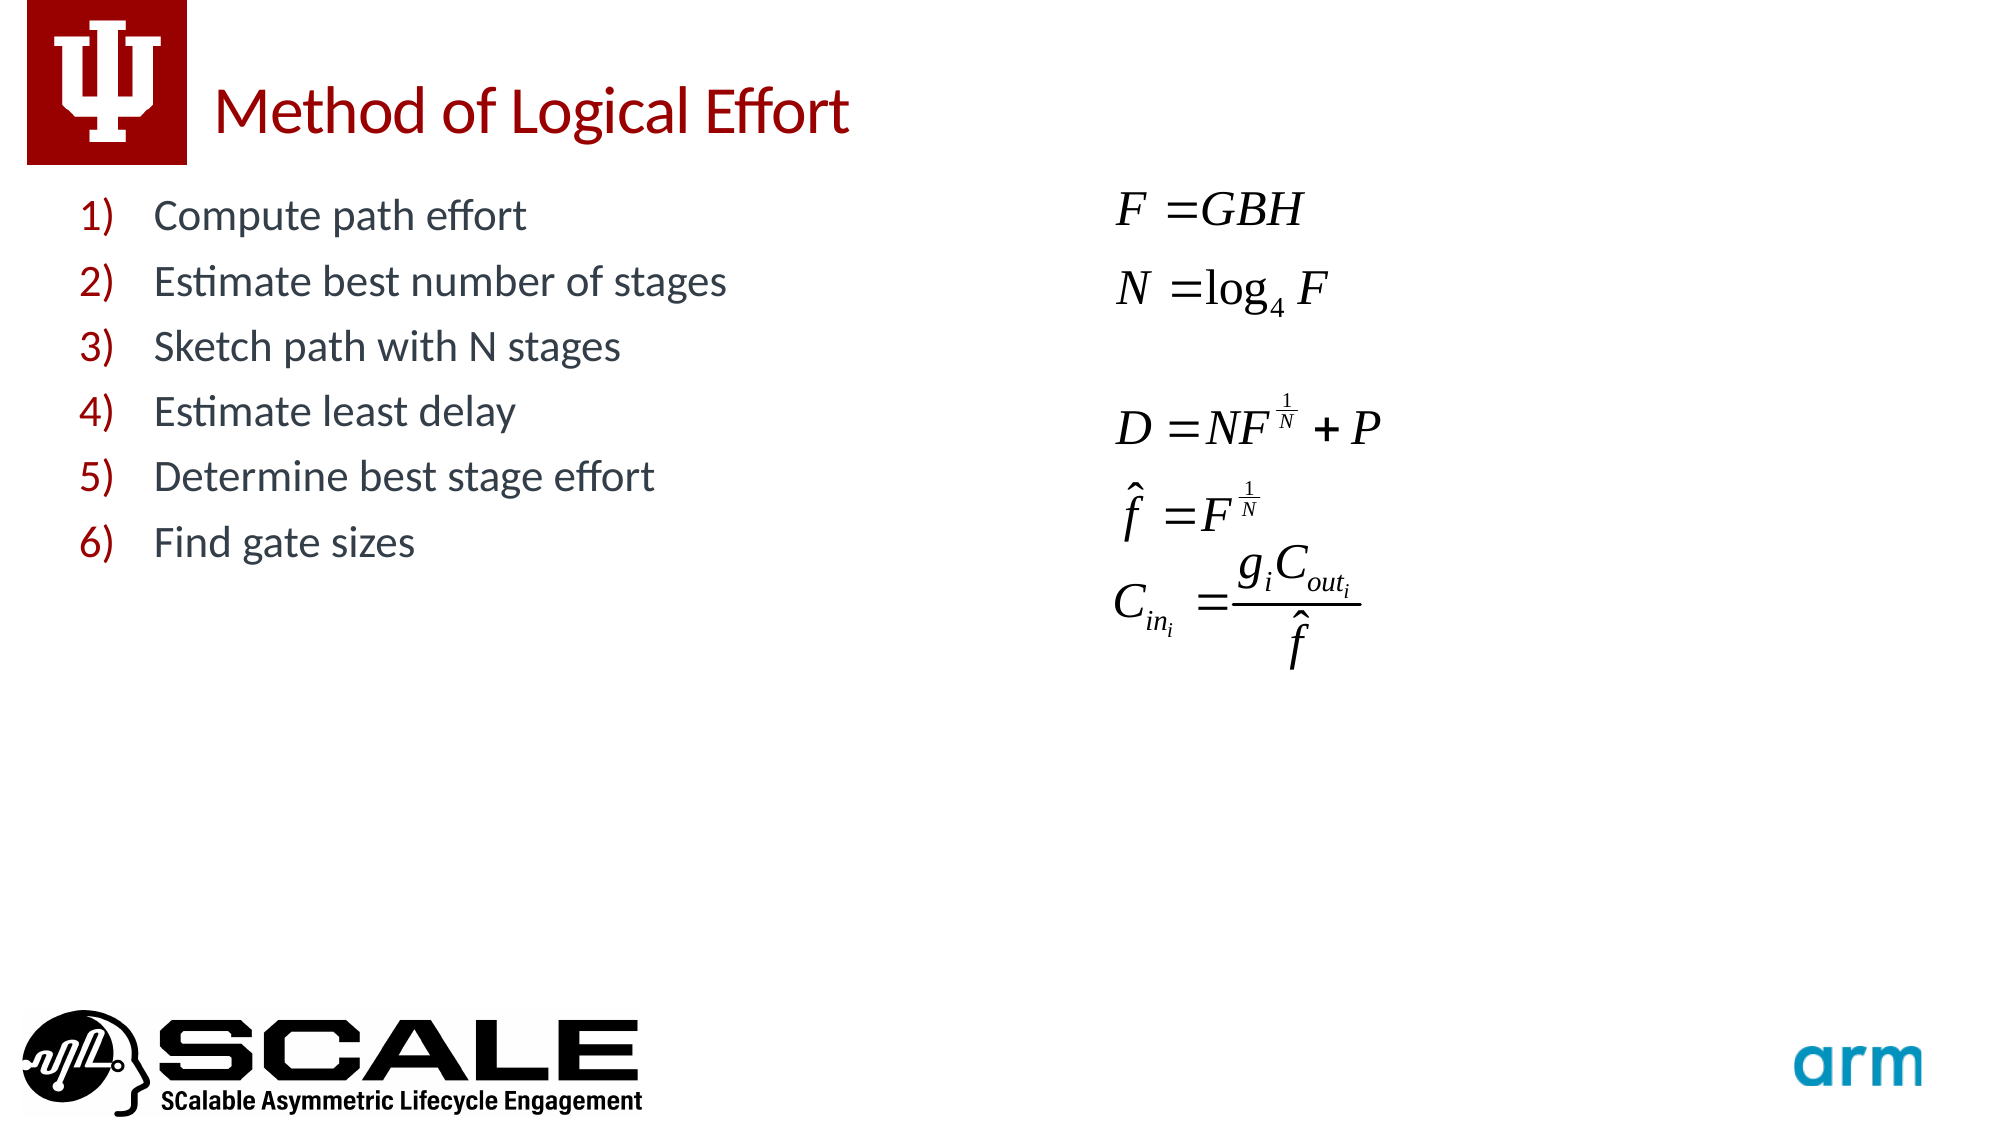

Method of Logical Effort
# Compute path effort
Estimate best number of stages
Sketch path with N stages
Estimate least delay
Determine best stage effort
Find gate sizes